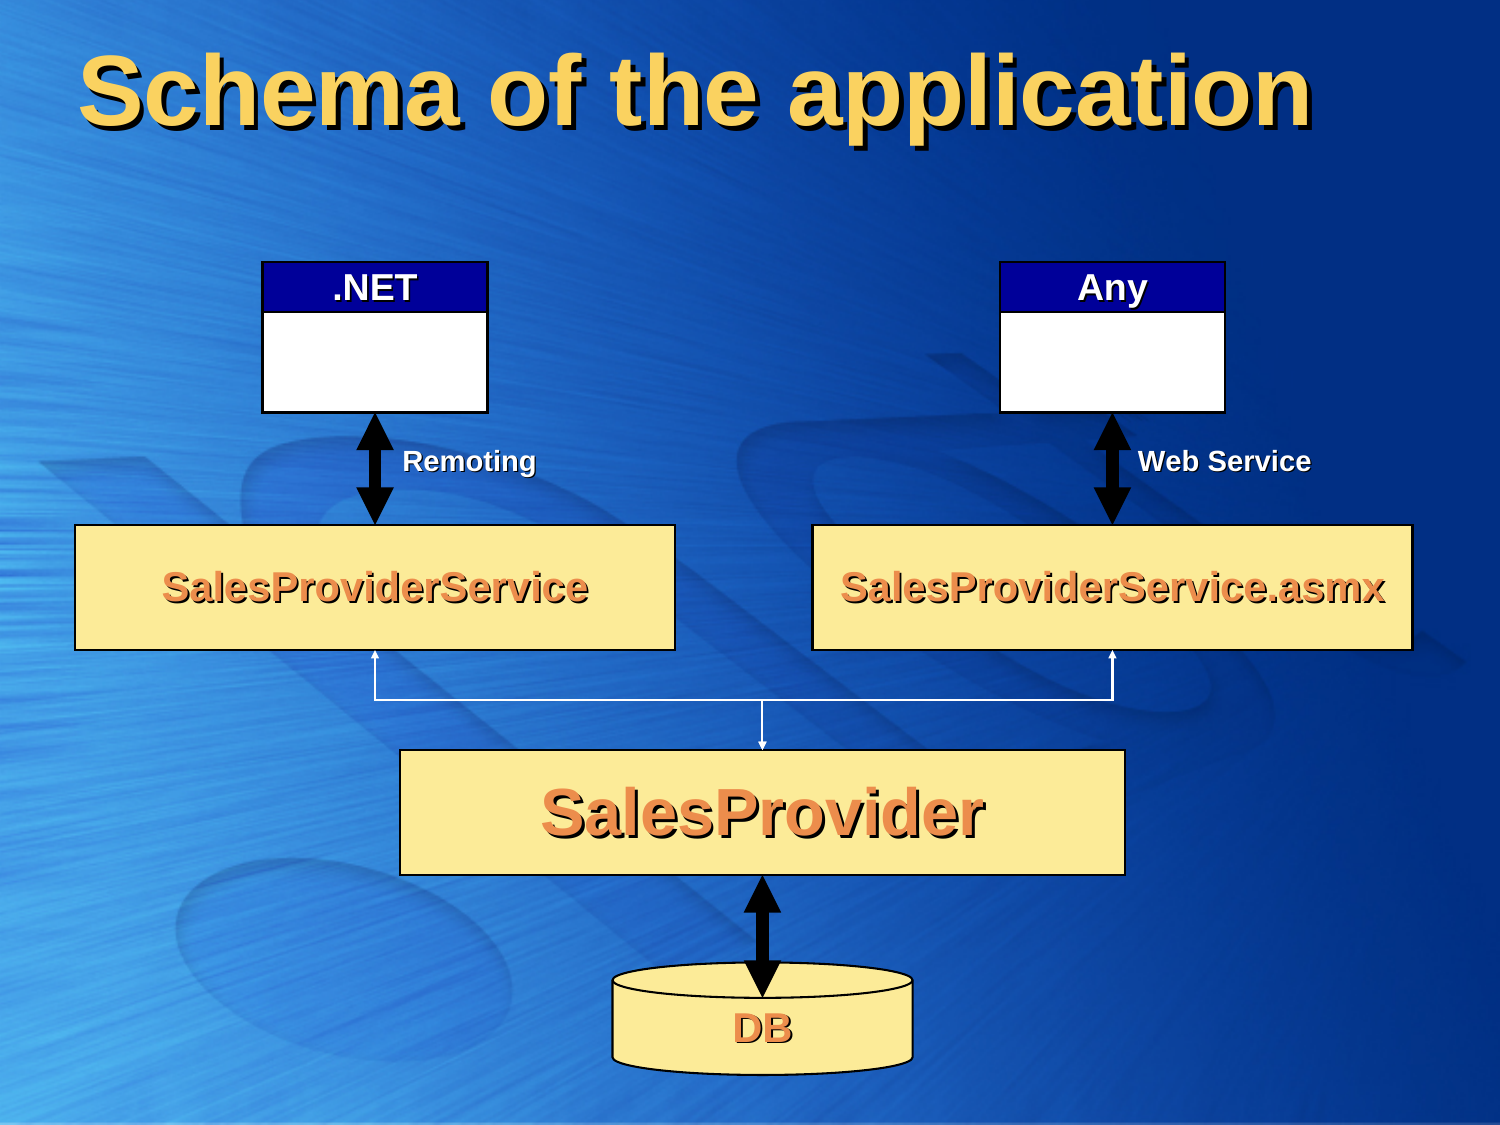

# Schema of the application
.NET
Any
Remoting
Web Service
SalesProviderService
SalesProviderService.asmx
SalesProvider
DB